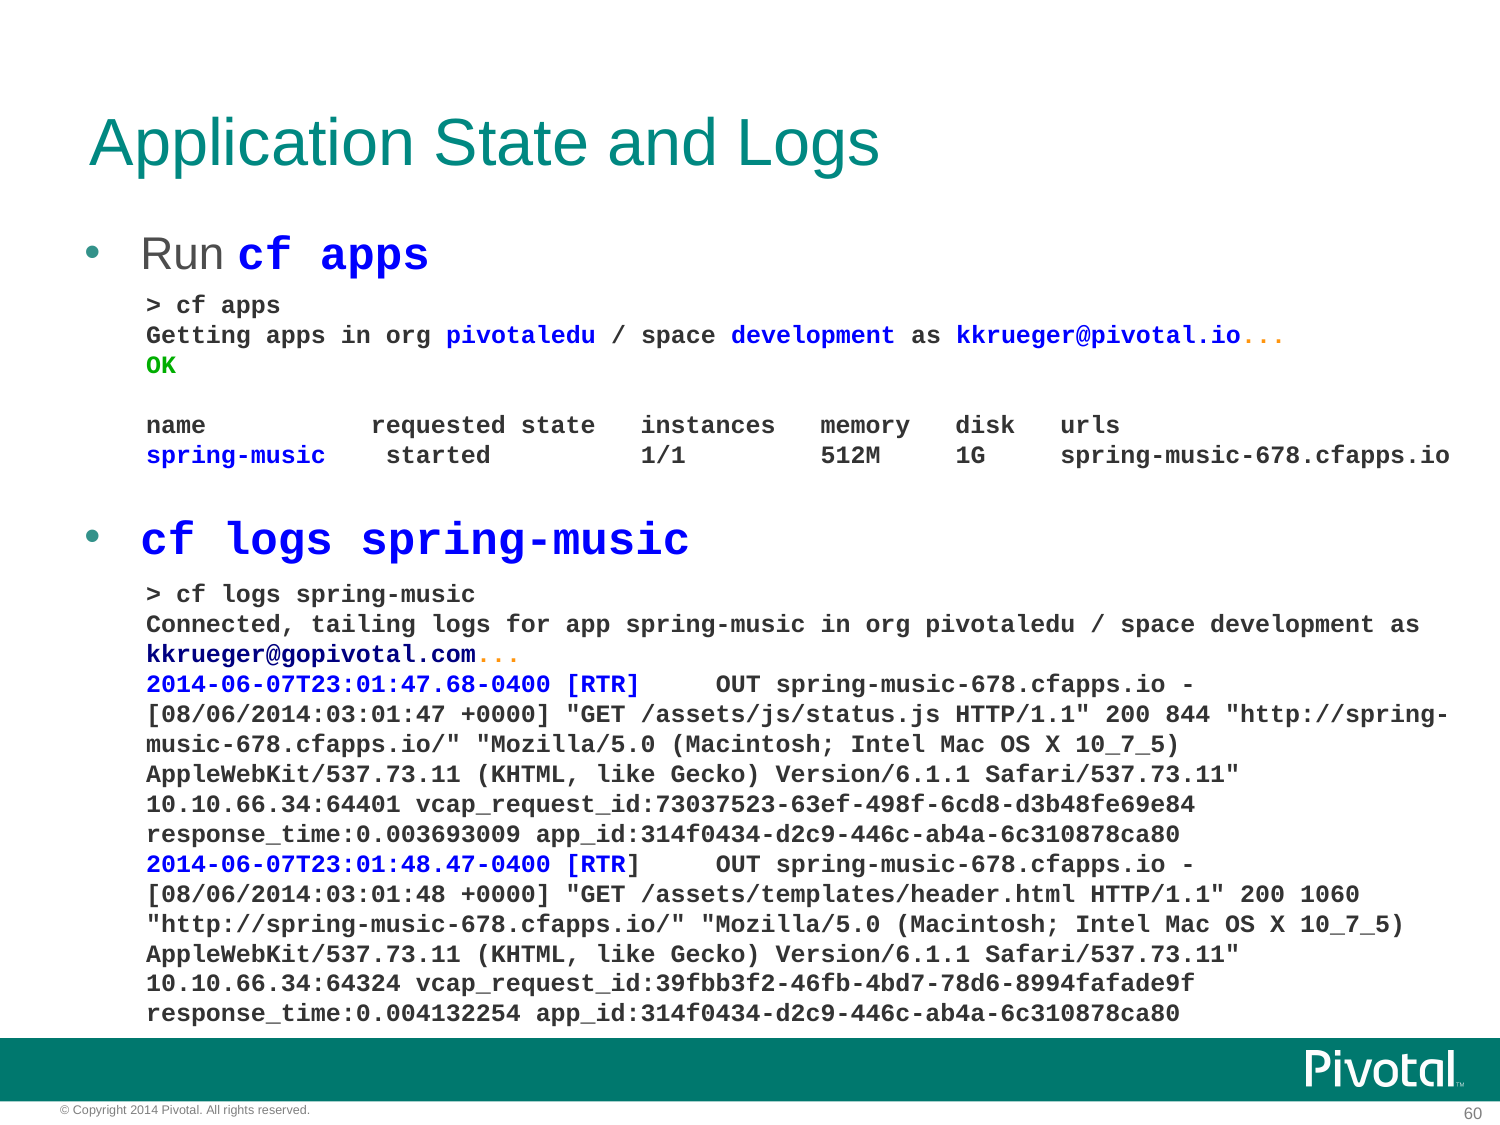

# Application State and Logs
Run cf apps
cf logs spring-music
> cf apps
Getting apps in org pivotaledu / space development as kkrueger@pivotal.io...
OK
name requested state instances memory disk urls
spring-music started 1/1 512M 1G spring-music-678.cfapps.io
> cf logs spring-music
Connected, tailing logs for app spring-music in org pivotaledu / space development as kkrueger@gopivotal.com...
2014-06-07T23:01:47.68-0400 [RTR] OUT spring-music-678.cfapps.io - [08/06/2014:03:01:47 +0000] "GET /assets/js/status.js HTTP/1.1" 200 844 "http://spring-music-678.cfapps.io/" "Mozilla/5.0 (Macintosh; Intel Mac OS X 10_7_5) AppleWebKit/537.73.11 (KHTML, like Gecko) Version/6.1.1 Safari/537.73.11" 10.10.66.34:64401 vcap_request_id:73037523-63ef-498f-6cd8-d3b48fe69e84 response_time:0.003693009 app_id:314f0434-d2c9-446c-ab4a-6c310878ca80
2014-06-07T23:01:48.47-0400 [RTR] OUT spring-music-678.cfapps.io - [08/06/2014:03:01:48 +0000] "GET /assets/templates/header.html HTTP/1.1" 200 1060 "http://spring-music-678.cfapps.io/" "Mozilla/5.0 (Macintosh; Intel Mac OS X 10_7_5) AppleWebKit/537.73.11 (KHTML, like Gecko) Version/6.1.1 Safari/537.73.11" 10.10.66.34:64324 vcap_request_id:39fbb3f2-46fb-4bd7-78d6-8994fafade9f response_time:0.004132254 app_id:314f0434-d2c9-446c-ab4a-6c310878ca80